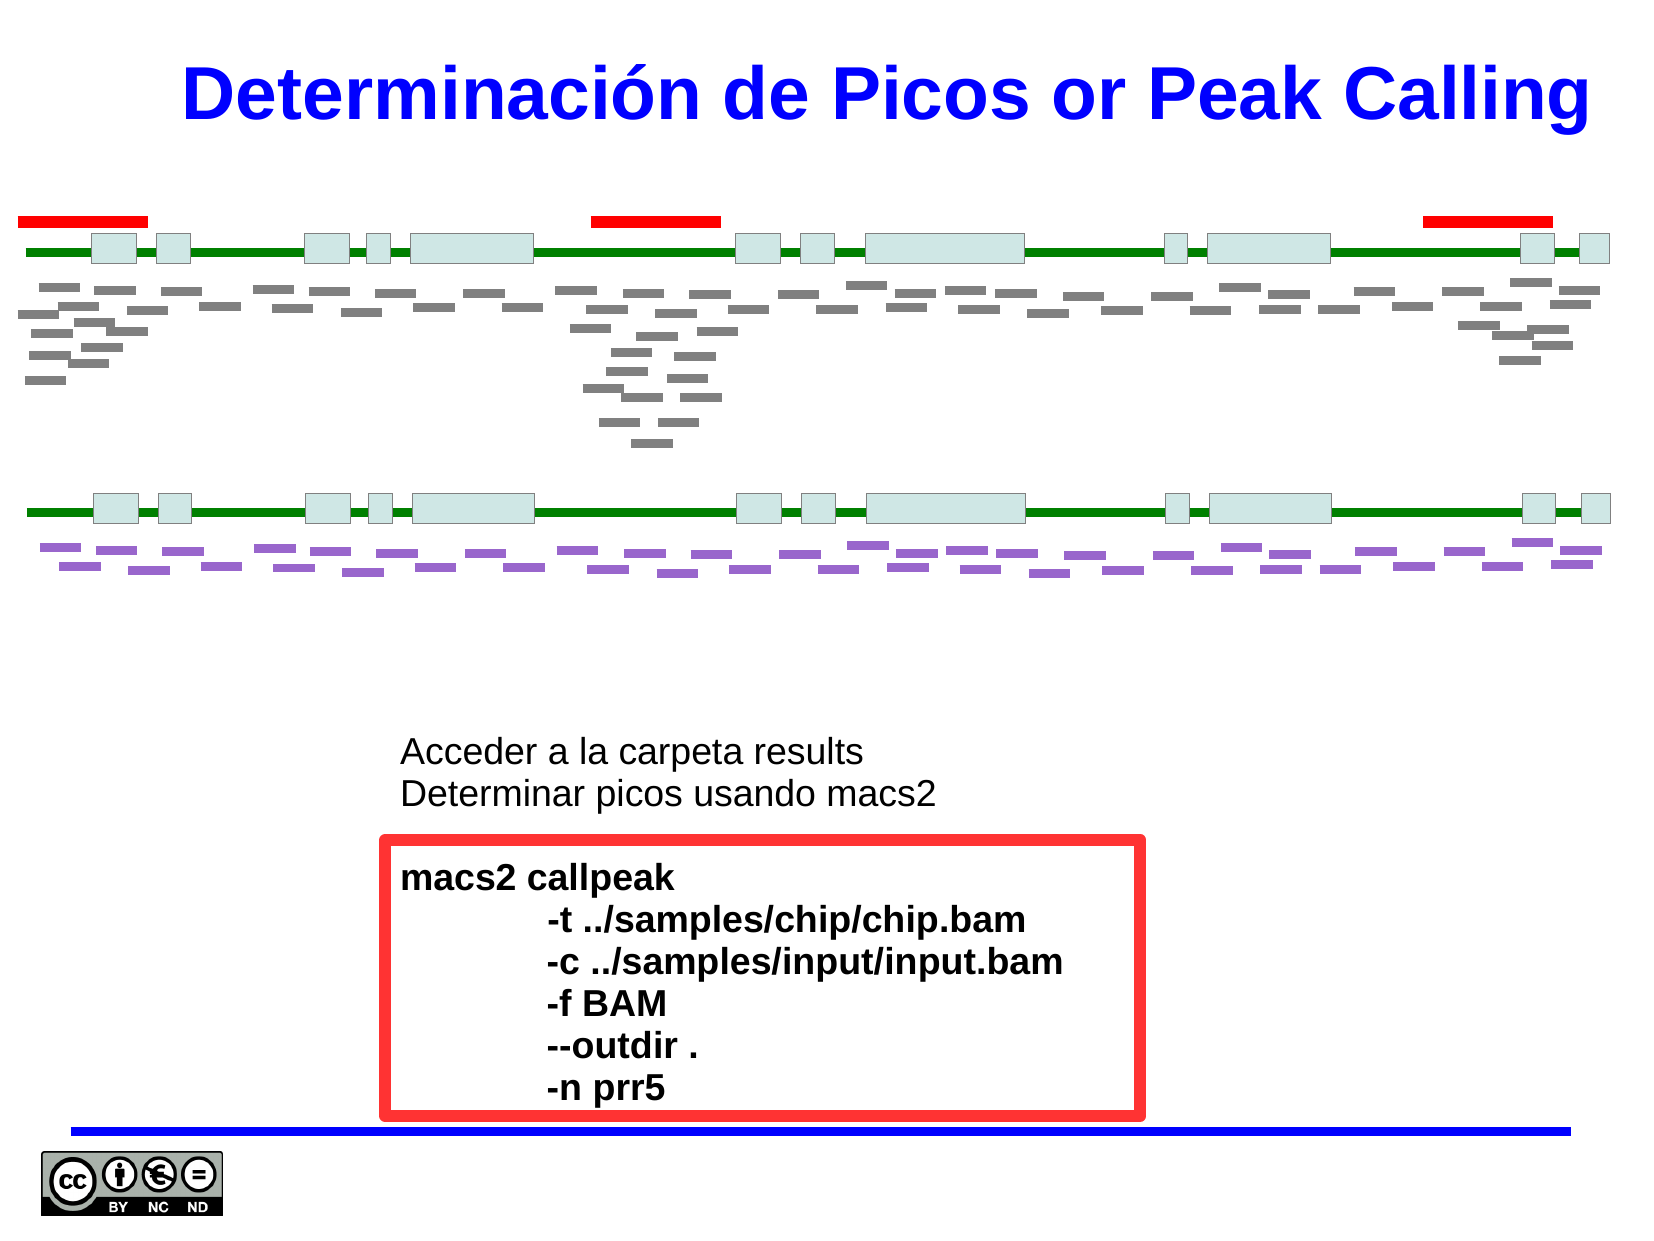

# Determinación de Picos or Peak Calling
Acceder a la carpeta results
Determinar picos usando macs2
macs2 callpeak
 -t ../samples/chip/chip.bam
 -c ../samples/input/input.bam
 -f BAM
 --outdir .
 -n prr5